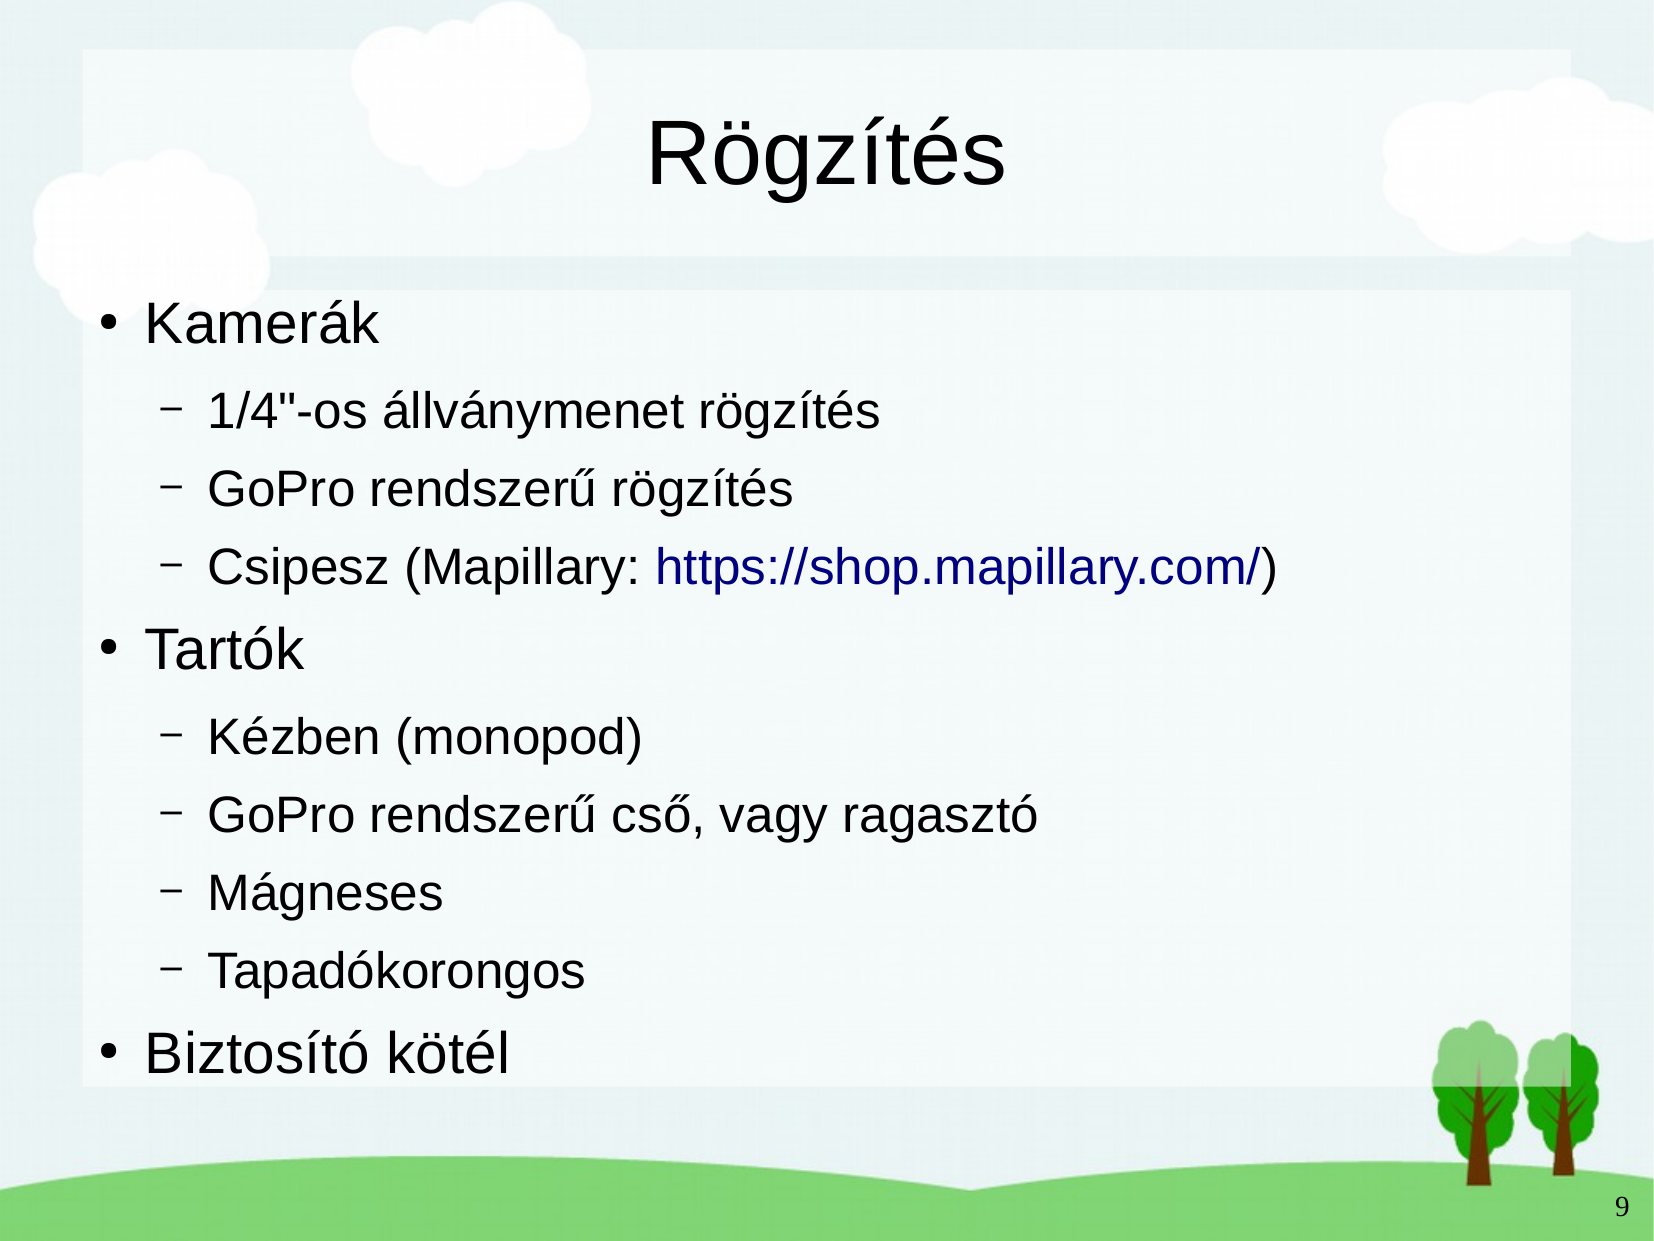

# Rögzítés
Kamerák
1/4"-os állványmenet rögzítés
GoPro rendszerű rögzítés
Csipesz (Mapillary: https://shop.mapillary.com/)
Tartók
Kézben (monopod)
GoPro rendszerű cső, vagy ragasztó
Mágneses
Tapadókorongos
Biztosító kötél
9